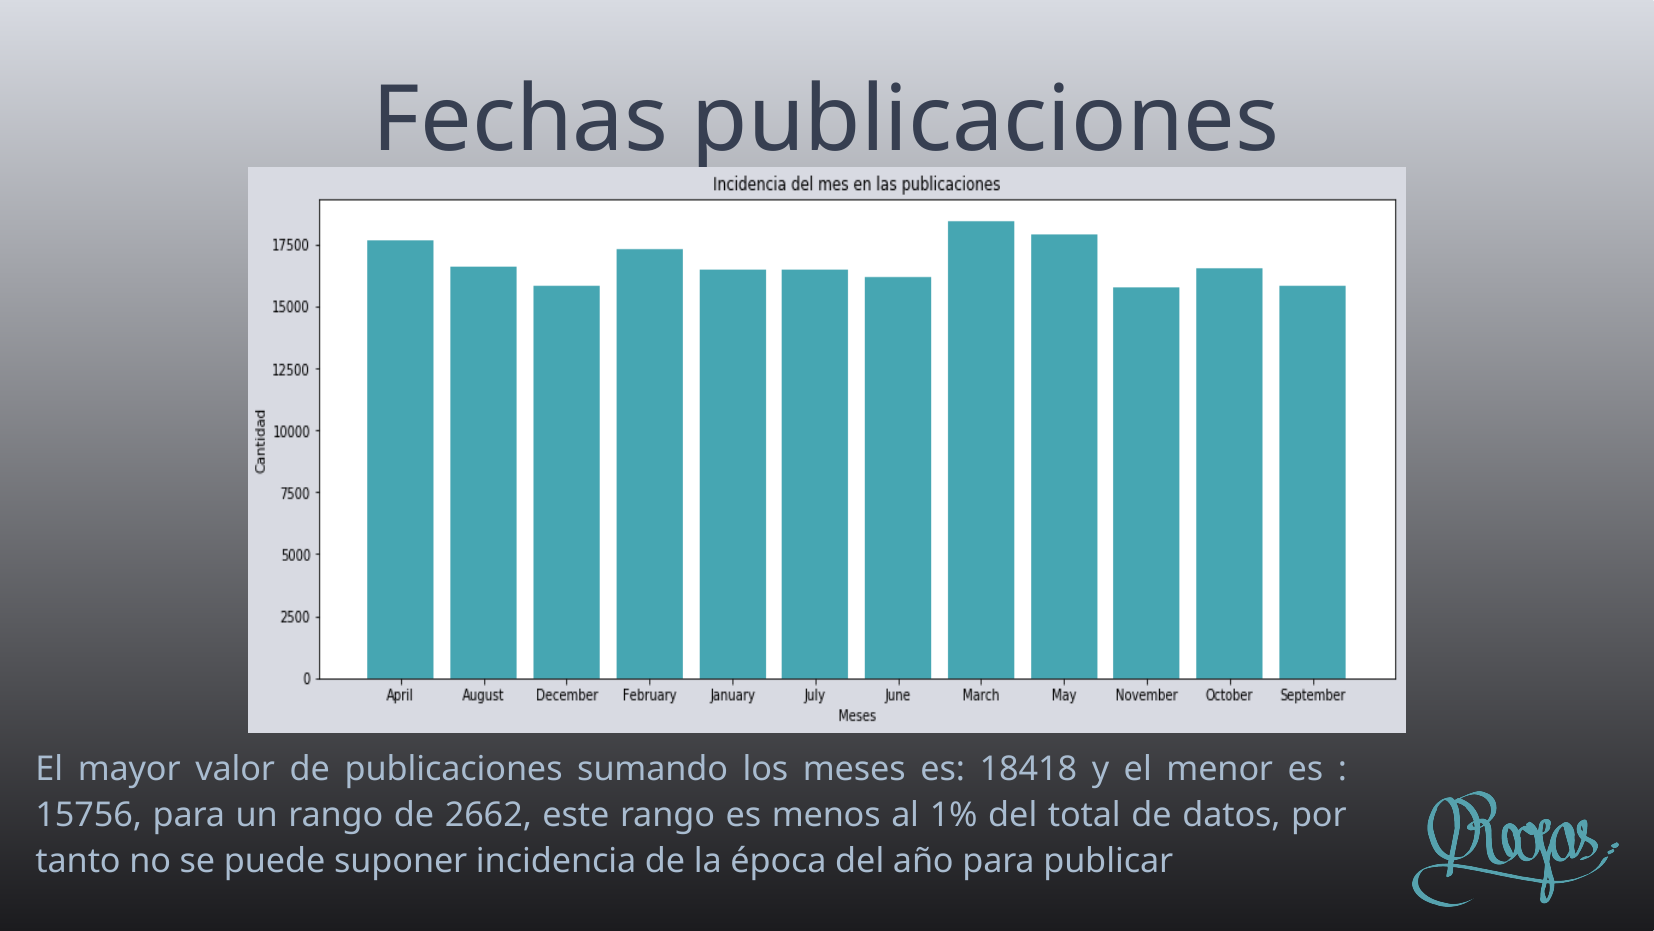

# Fechas publicaciones
El mayor valor de publicaciones sumando los meses es: 18418 y el menor es : 15756, para un rango de 2662, este rango es menos al 1% del total de datos, por tanto no se puede suponer incidencia de la época del año para publicar